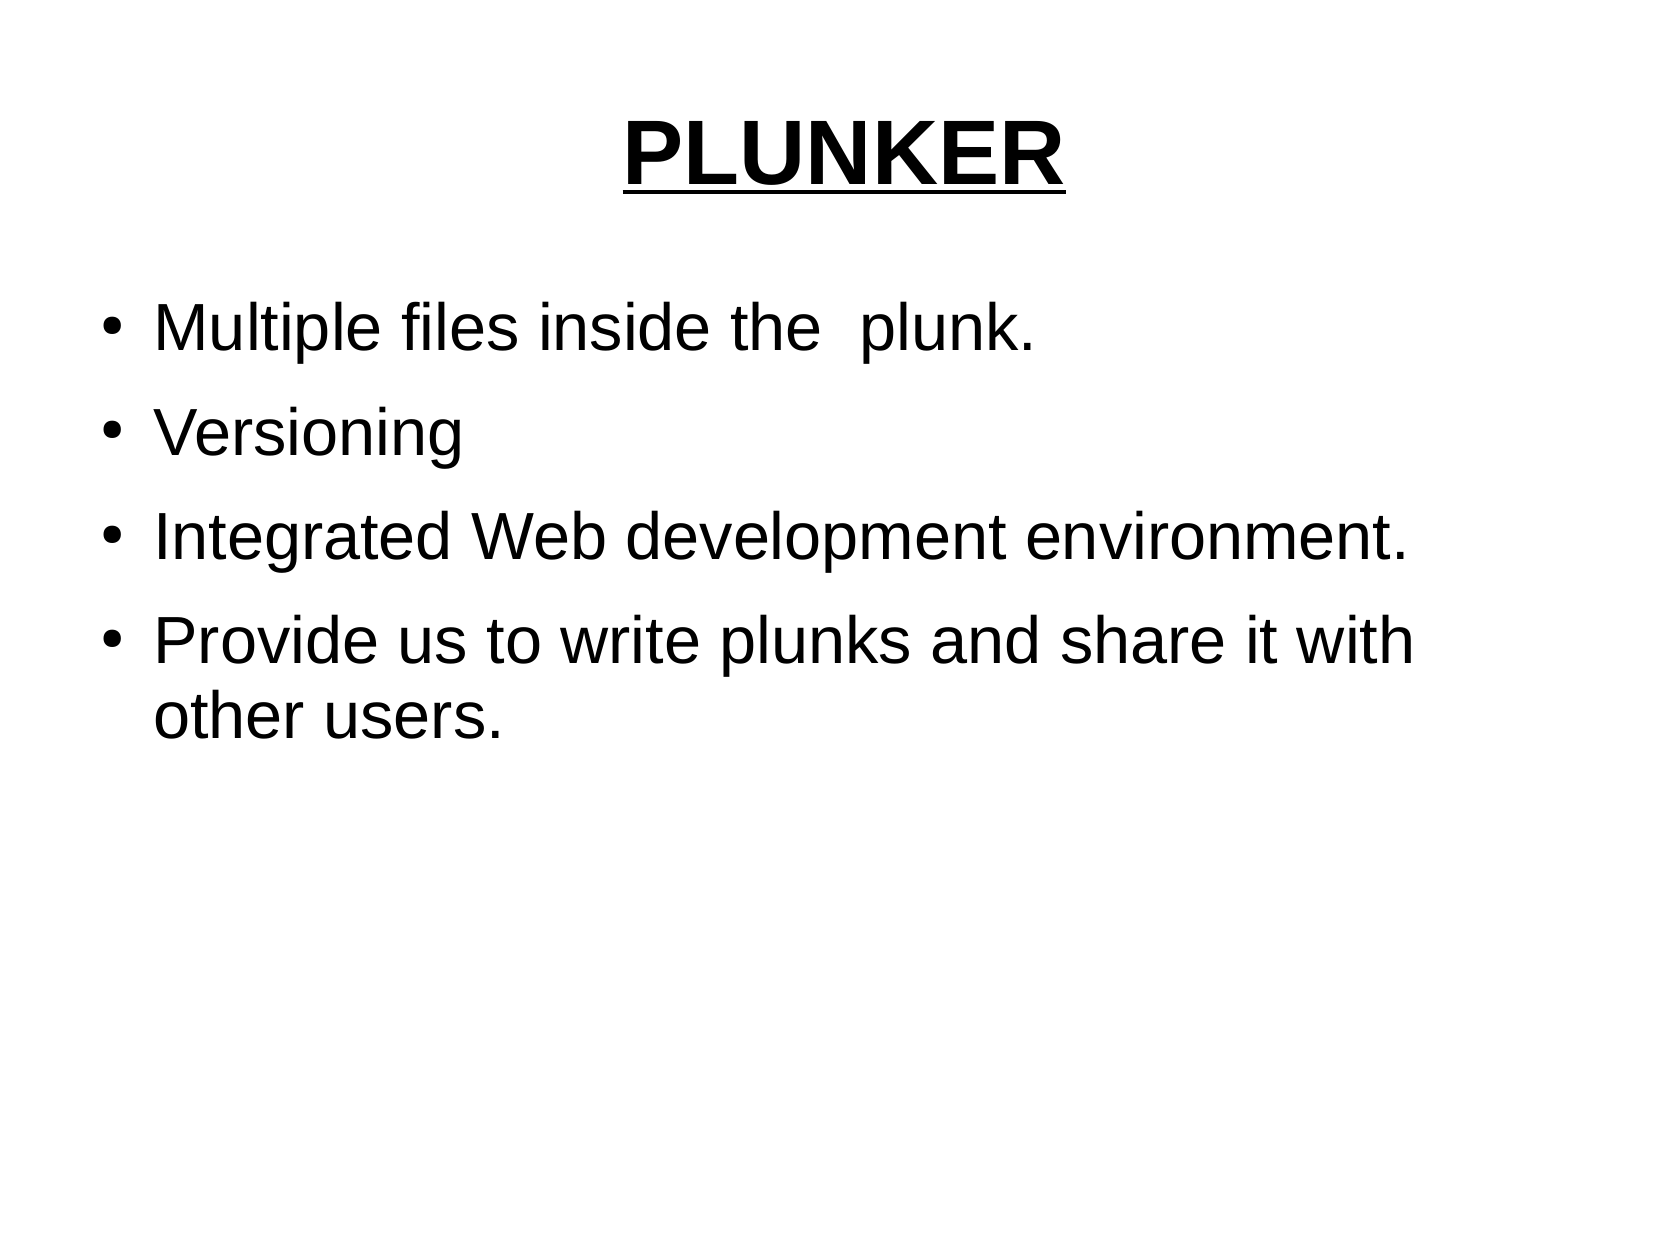

# PLUNKER
Multiple files inside the plunk.
Versioning
Integrated Web development environment.
Provide us to write plunks and share it with other users.